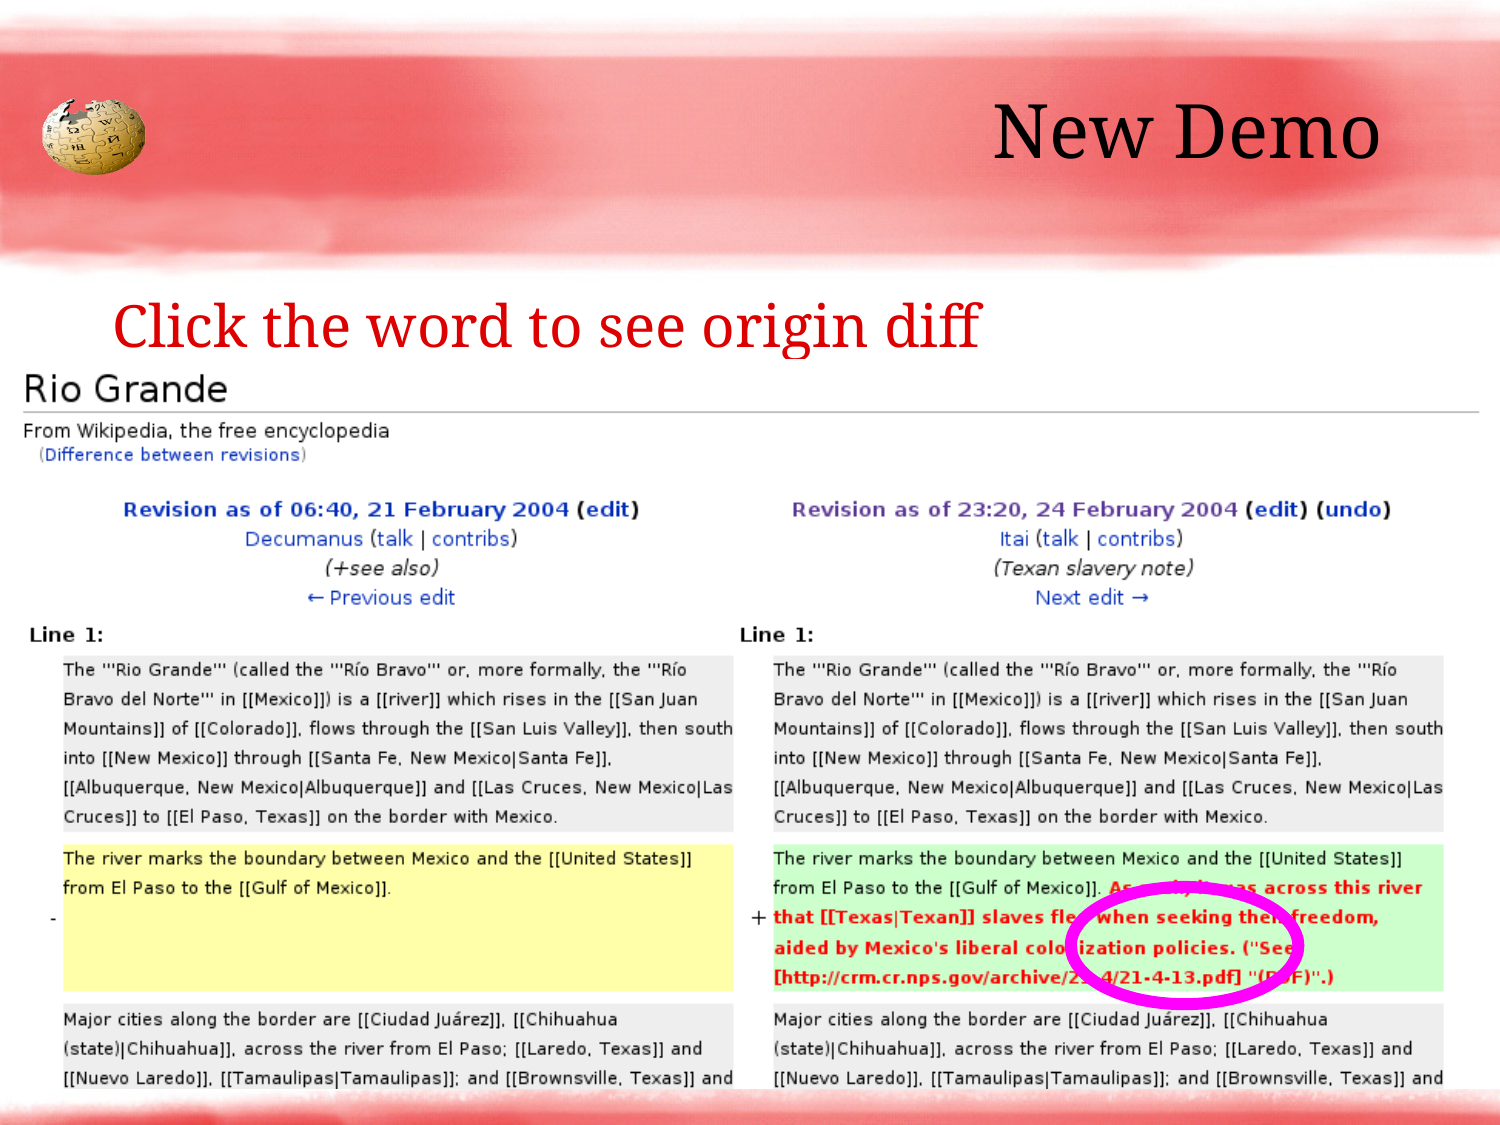

# New Demo
Click the word to see origin diff
11